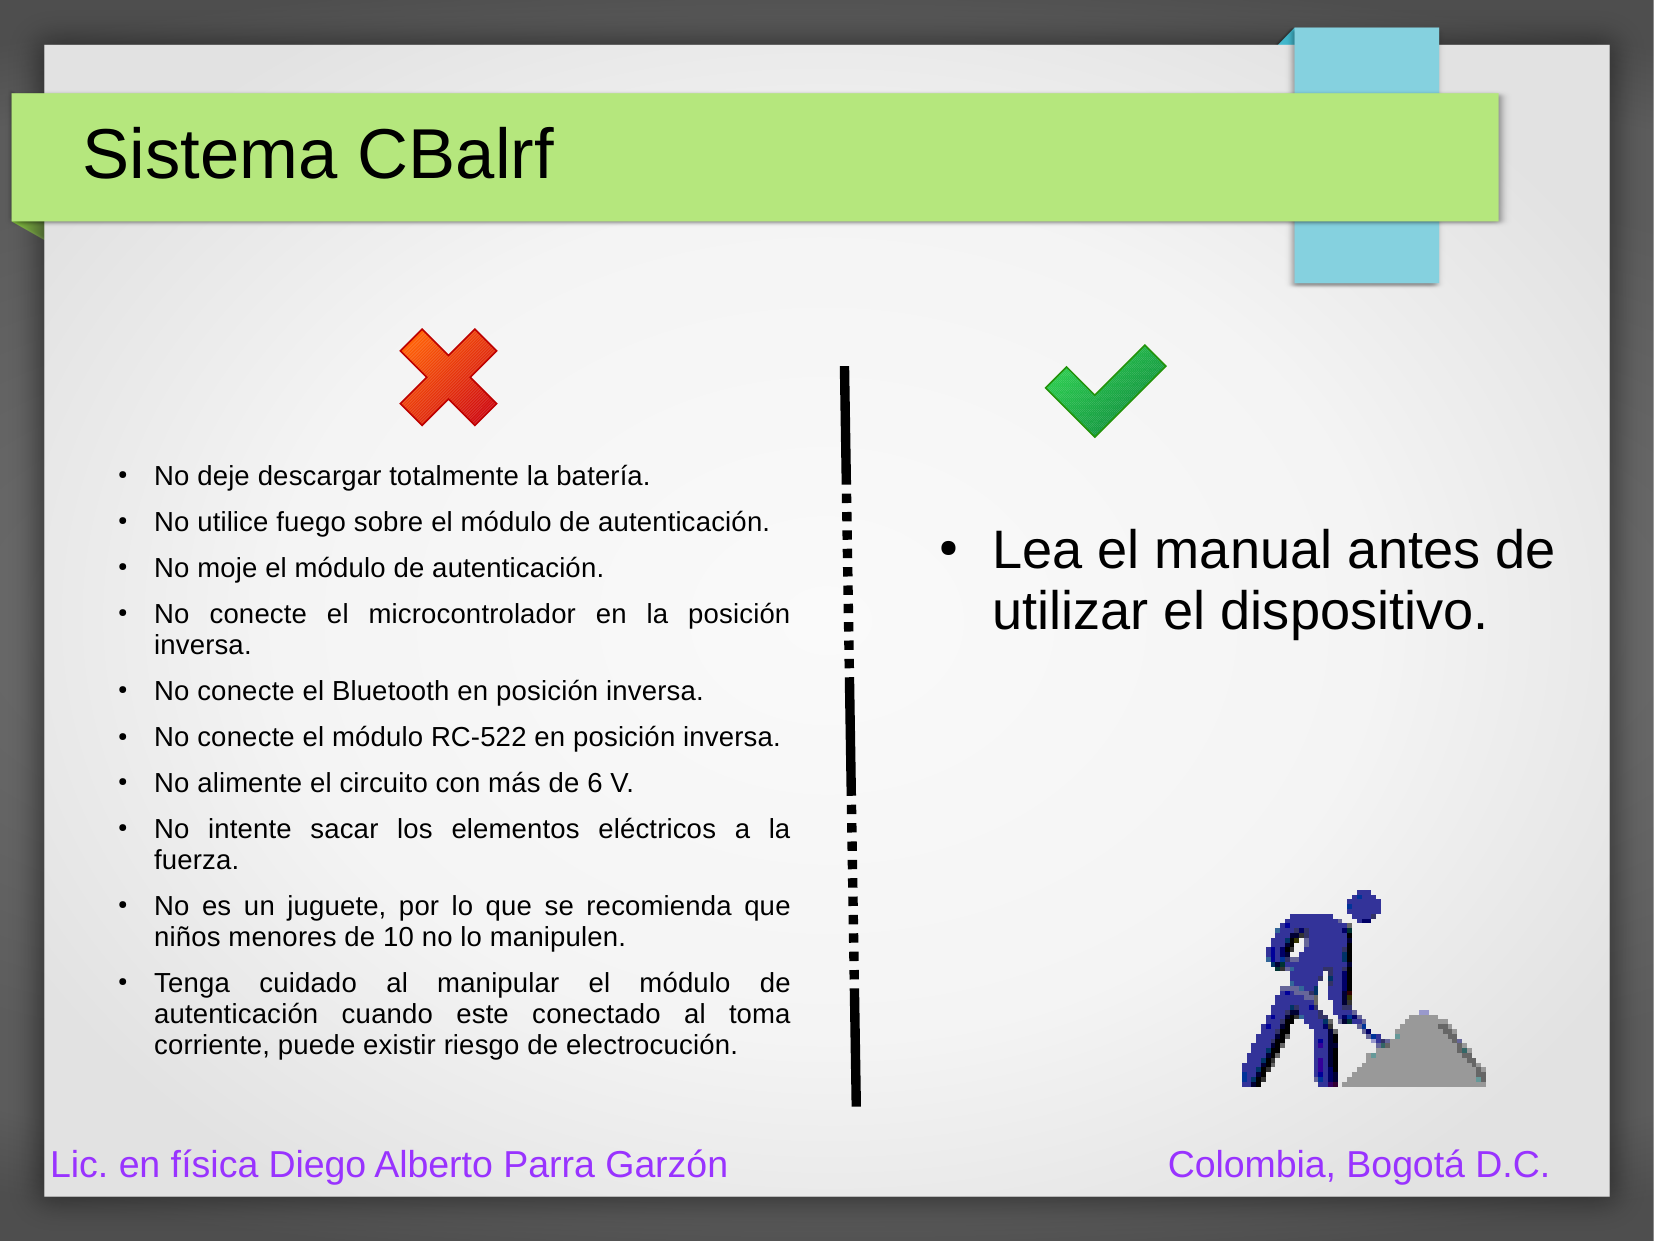

# Sistema CBalrf
No deje descargar totalmente la batería.
No utilice fuego sobre el módulo de autenticación.
No moje el módulo de autenticación.
No conecte el microcontrolador en la posición inversa.
No conecte el Bluetooth en posición inversa.
No conecte el módulo RC-522 en posición inversa.
No alimente el circuito con más de 6 V.
No intente sacar los elementos eléctricos a la fuerza.
No es un juguete, por lo que se recomienda que niños menores de 10 no lo manipulen.
Tenga cuidado al manipular el módulo de autenticación cuando este conectado al toma corriente, puede existir riesgo de electrocución.
Lea el manual antes de utilizar el dispositivo.
Lic. en física Diego Alberto Parra Garzón						 Colombia, Bogotá D.C.